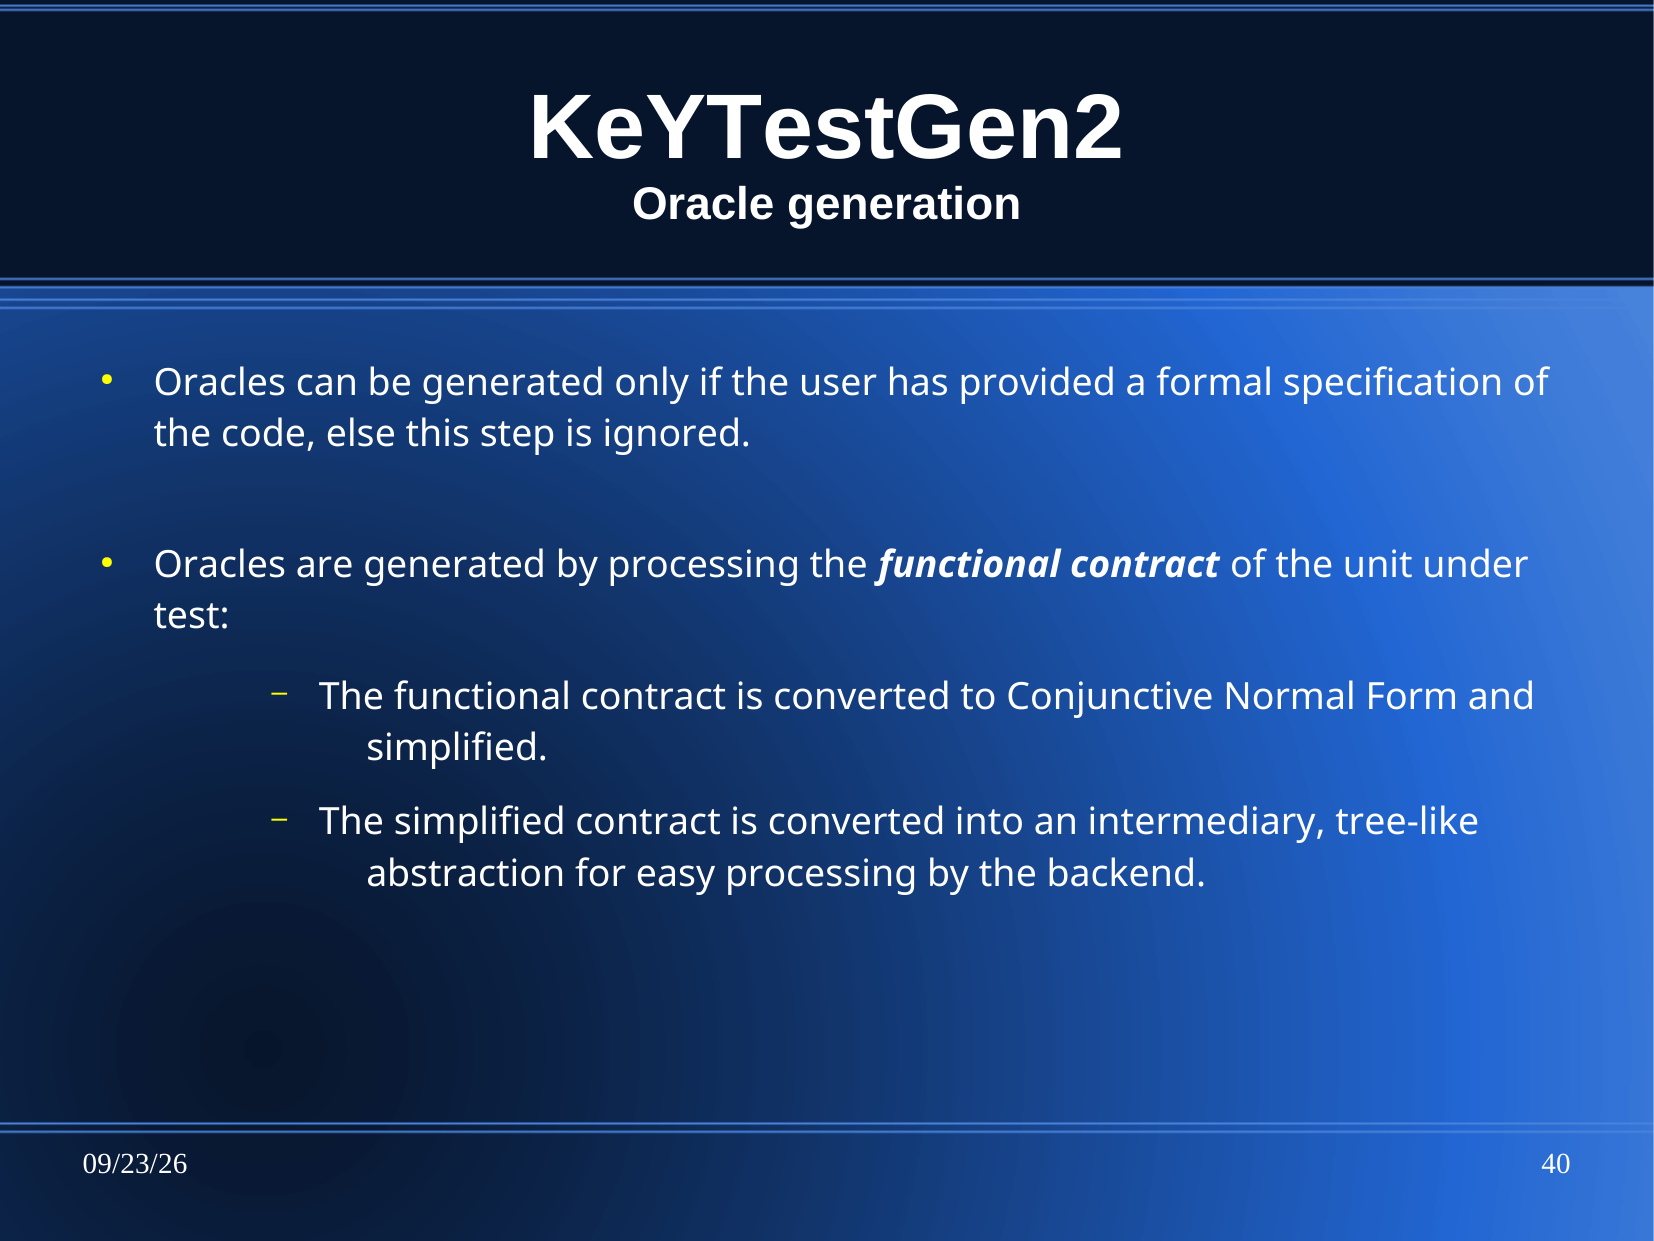

# KeYTestGen2 Oracle generation
Oracles can be generated only if the user has provided a formal specification of the code, else this step is ignored.
Oracles are generated by processing the functional contract of the unit under test:
The functional contract is converted to Conjunctive Normal Form and simplified.
The simplified contract is converted into an intermediary, tree-like abstraction for easy processing by the backend.
40